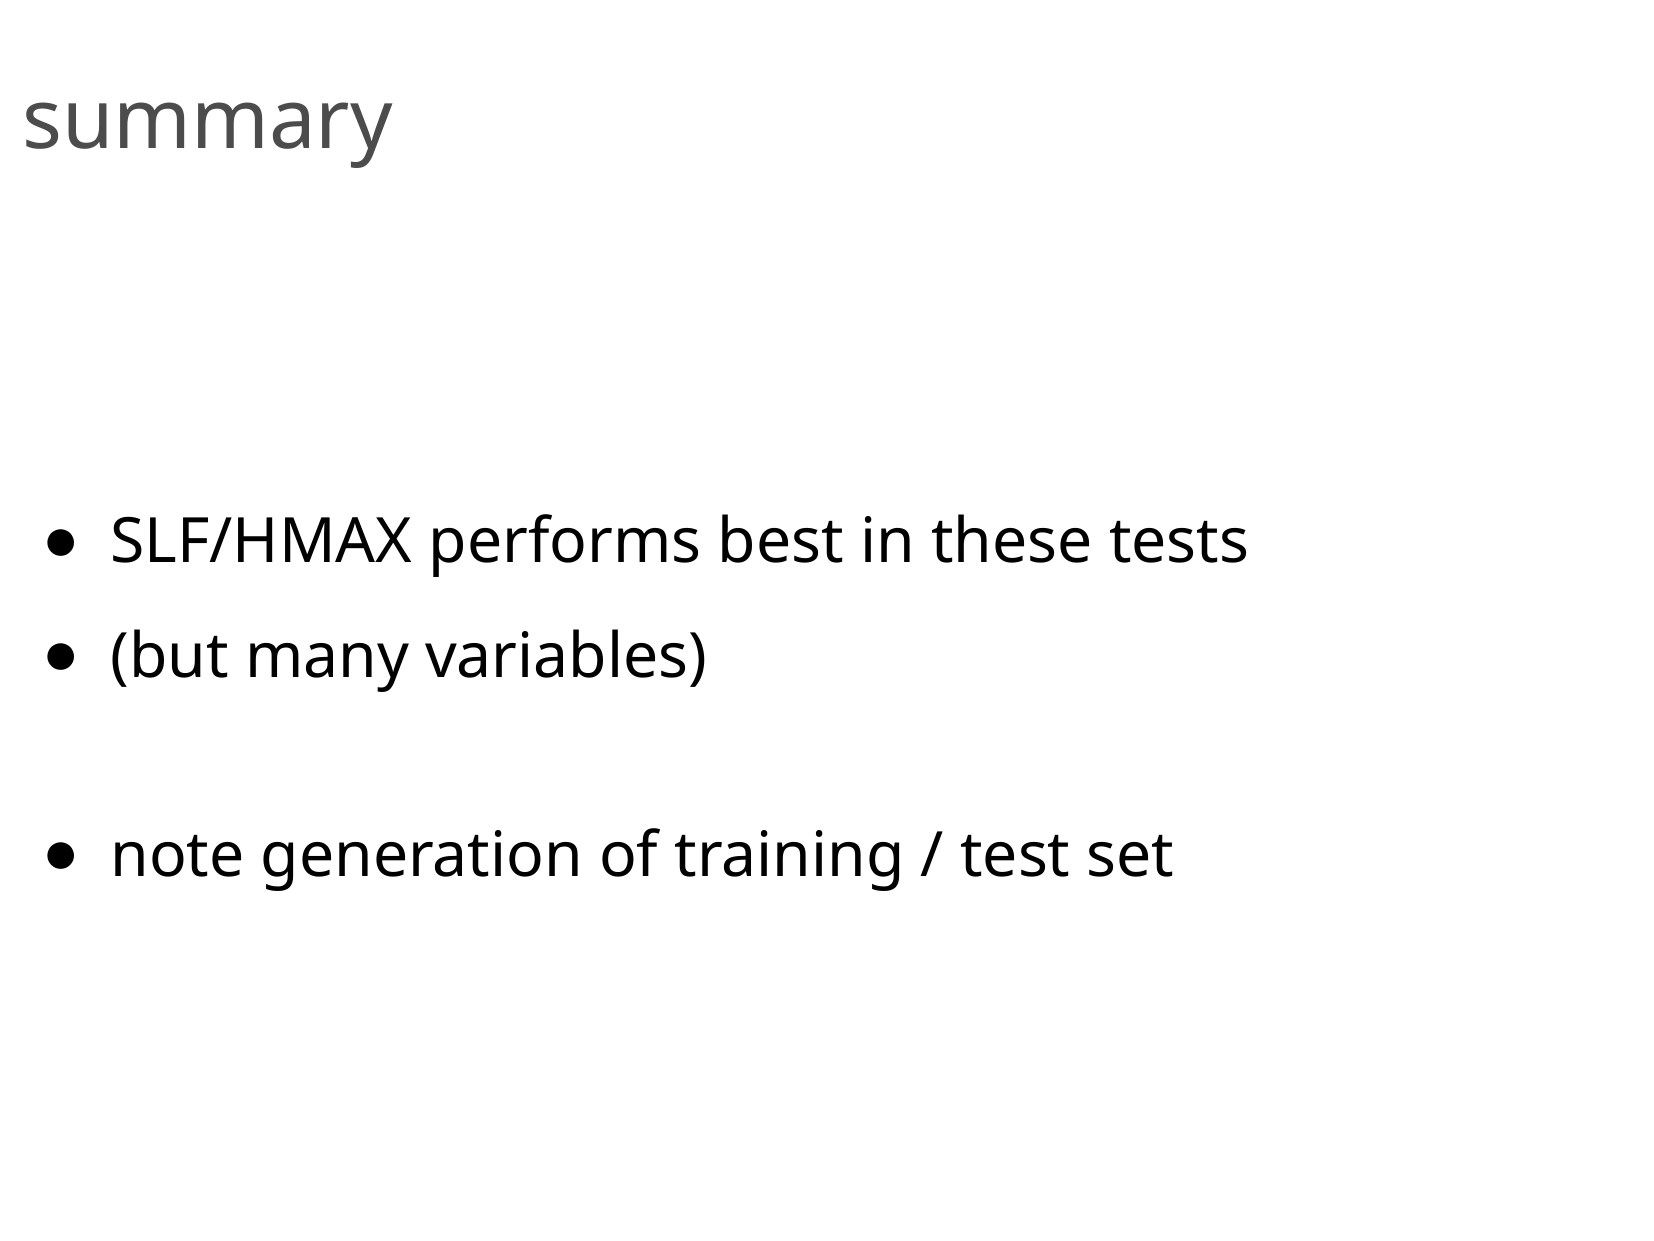

# summary
SLF/HMAX performs best in these tests
(but many variables)
note generation of training / test set